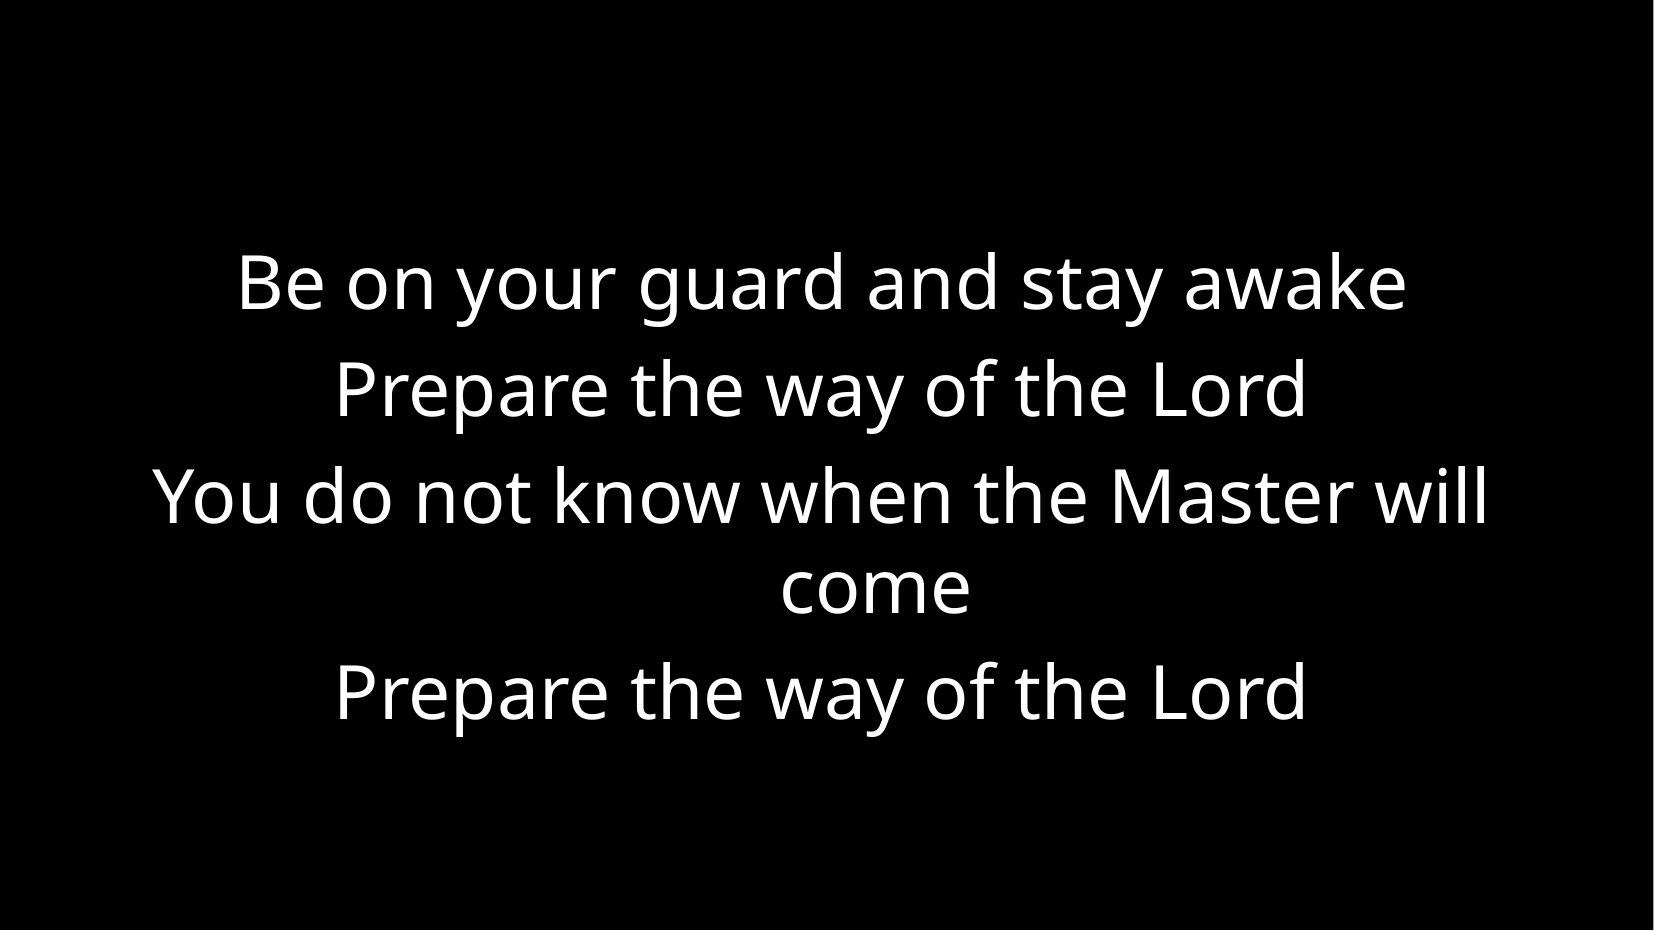

Be on your guard and stay awake
Prepare the way of the Lord
You do not know when the Master will come
Prepare the way of the Lord